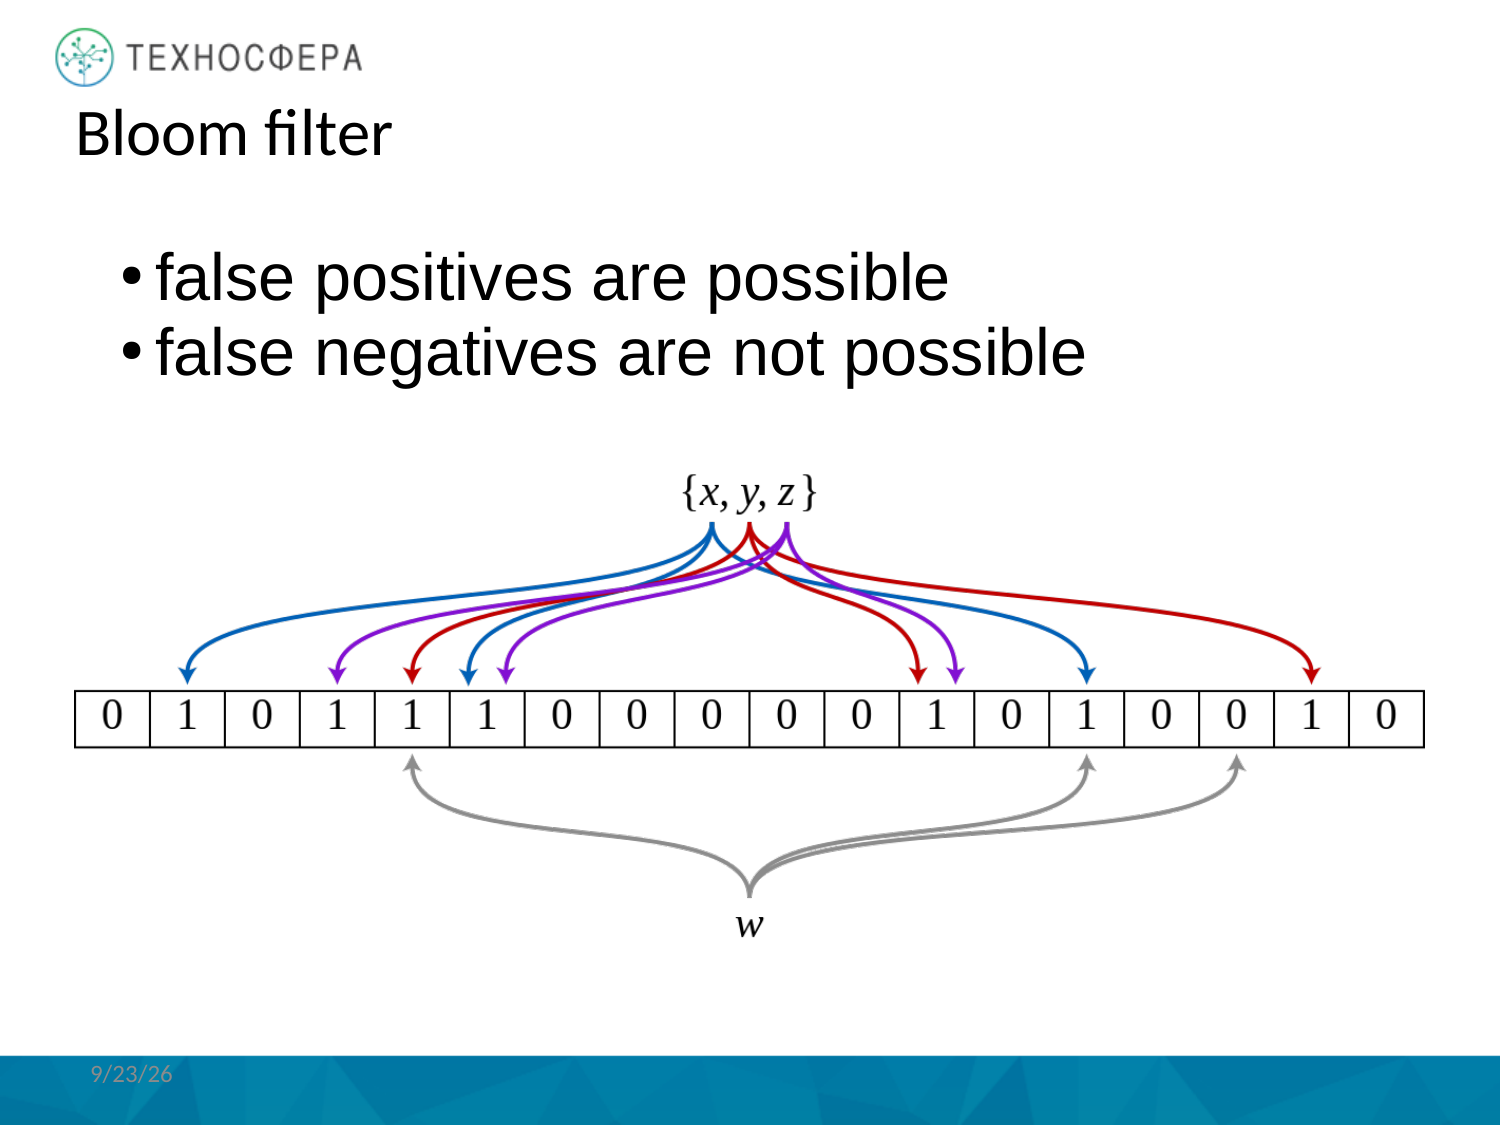

# Bloom filter
false positives are possible
false negatives are not possible